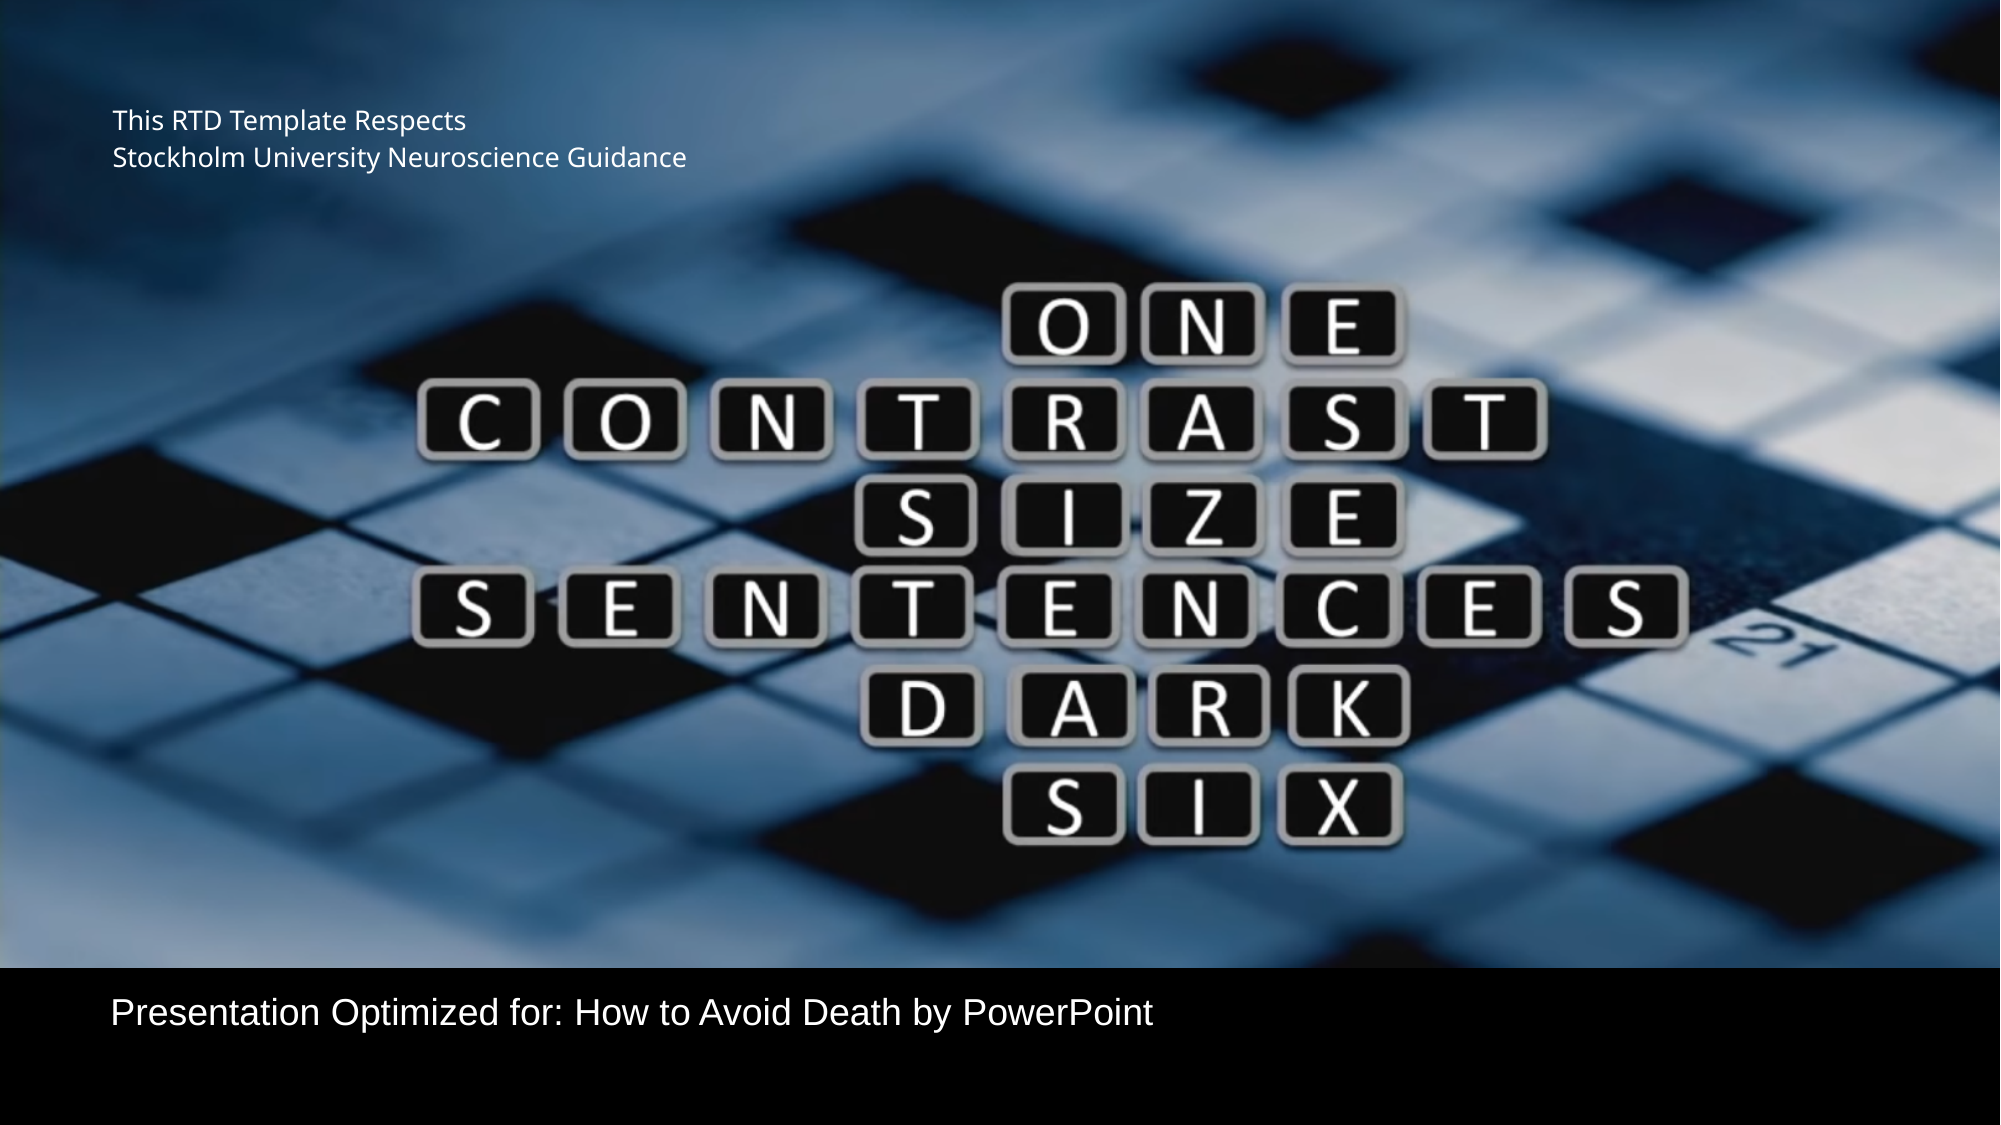

# This RTD Template Respects Stockholm University Neuroscience Guidance
Presentation Optimized for: How to Avoid Death by PowerPoint